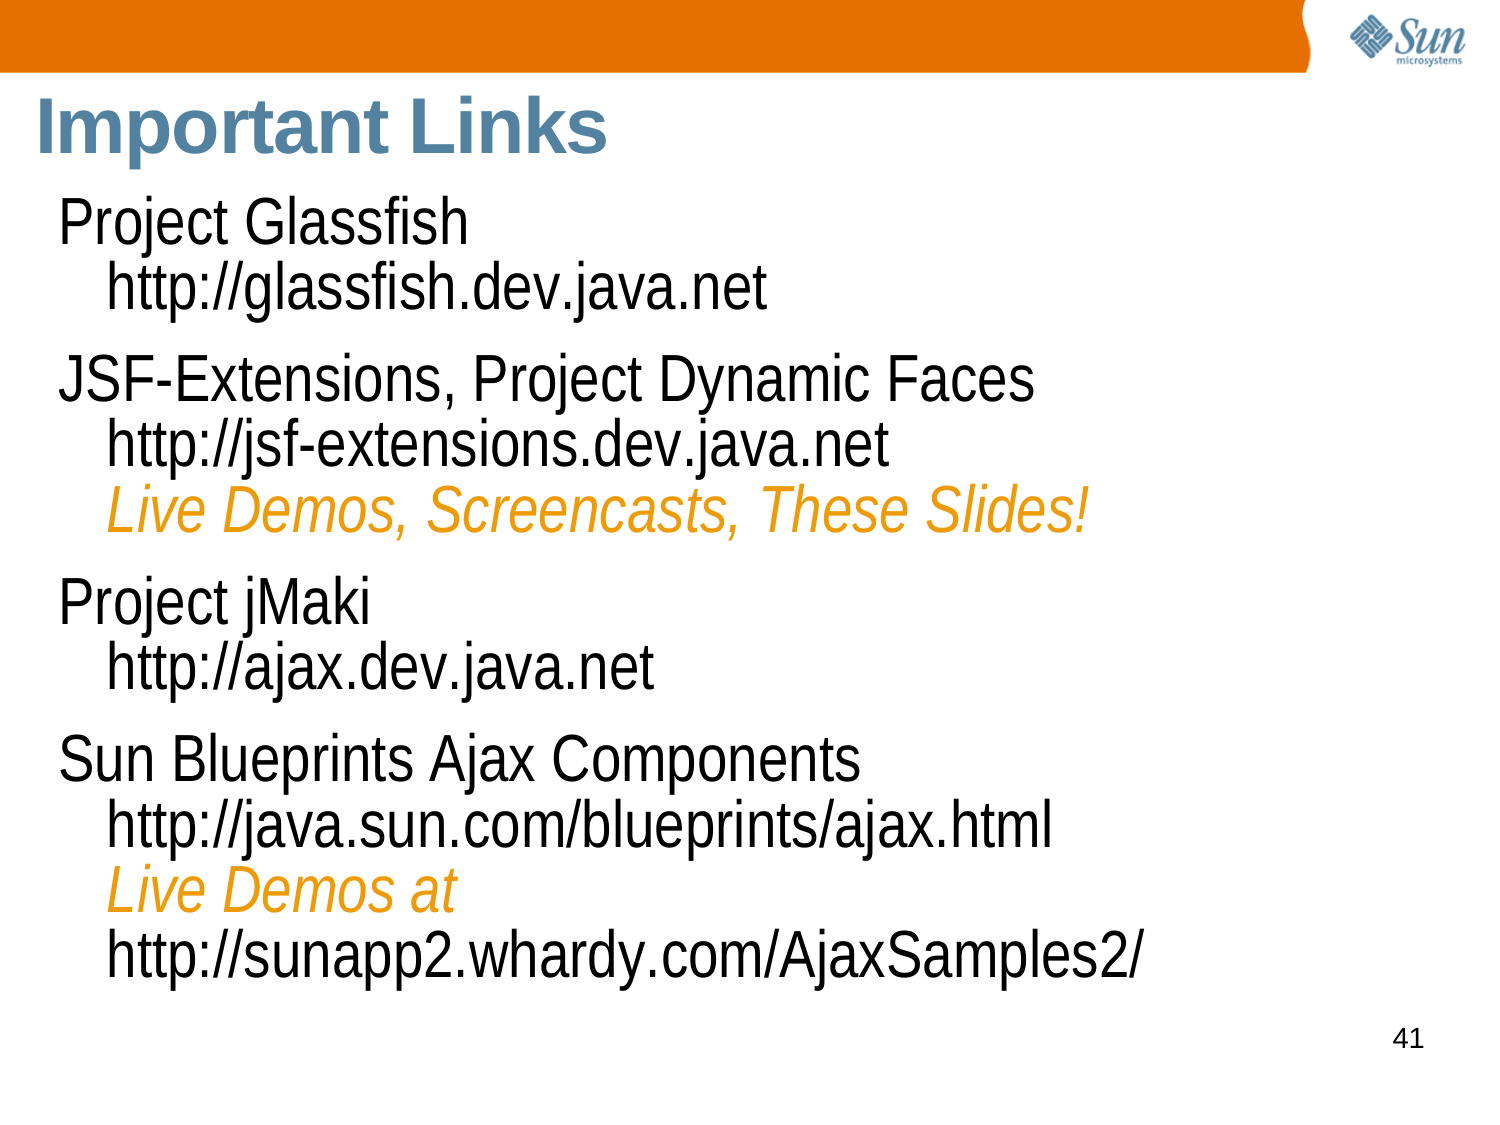

# Important Links
Project Glassfish
http://glassfish.dev.java.net
JSF-Extensions, Project Dynamic Faces
http://jsf-extensions.dev.java.net
Live Demos, Screencasts, These Slides!
Project jMaki
http://ajax.dev.java.net
Sun Blueprints Ajax Components
http://java.sun.com/blueprints/ajax.html
Live Demos at http://sunapp2.whardy.com/AjaxSamples2/
41